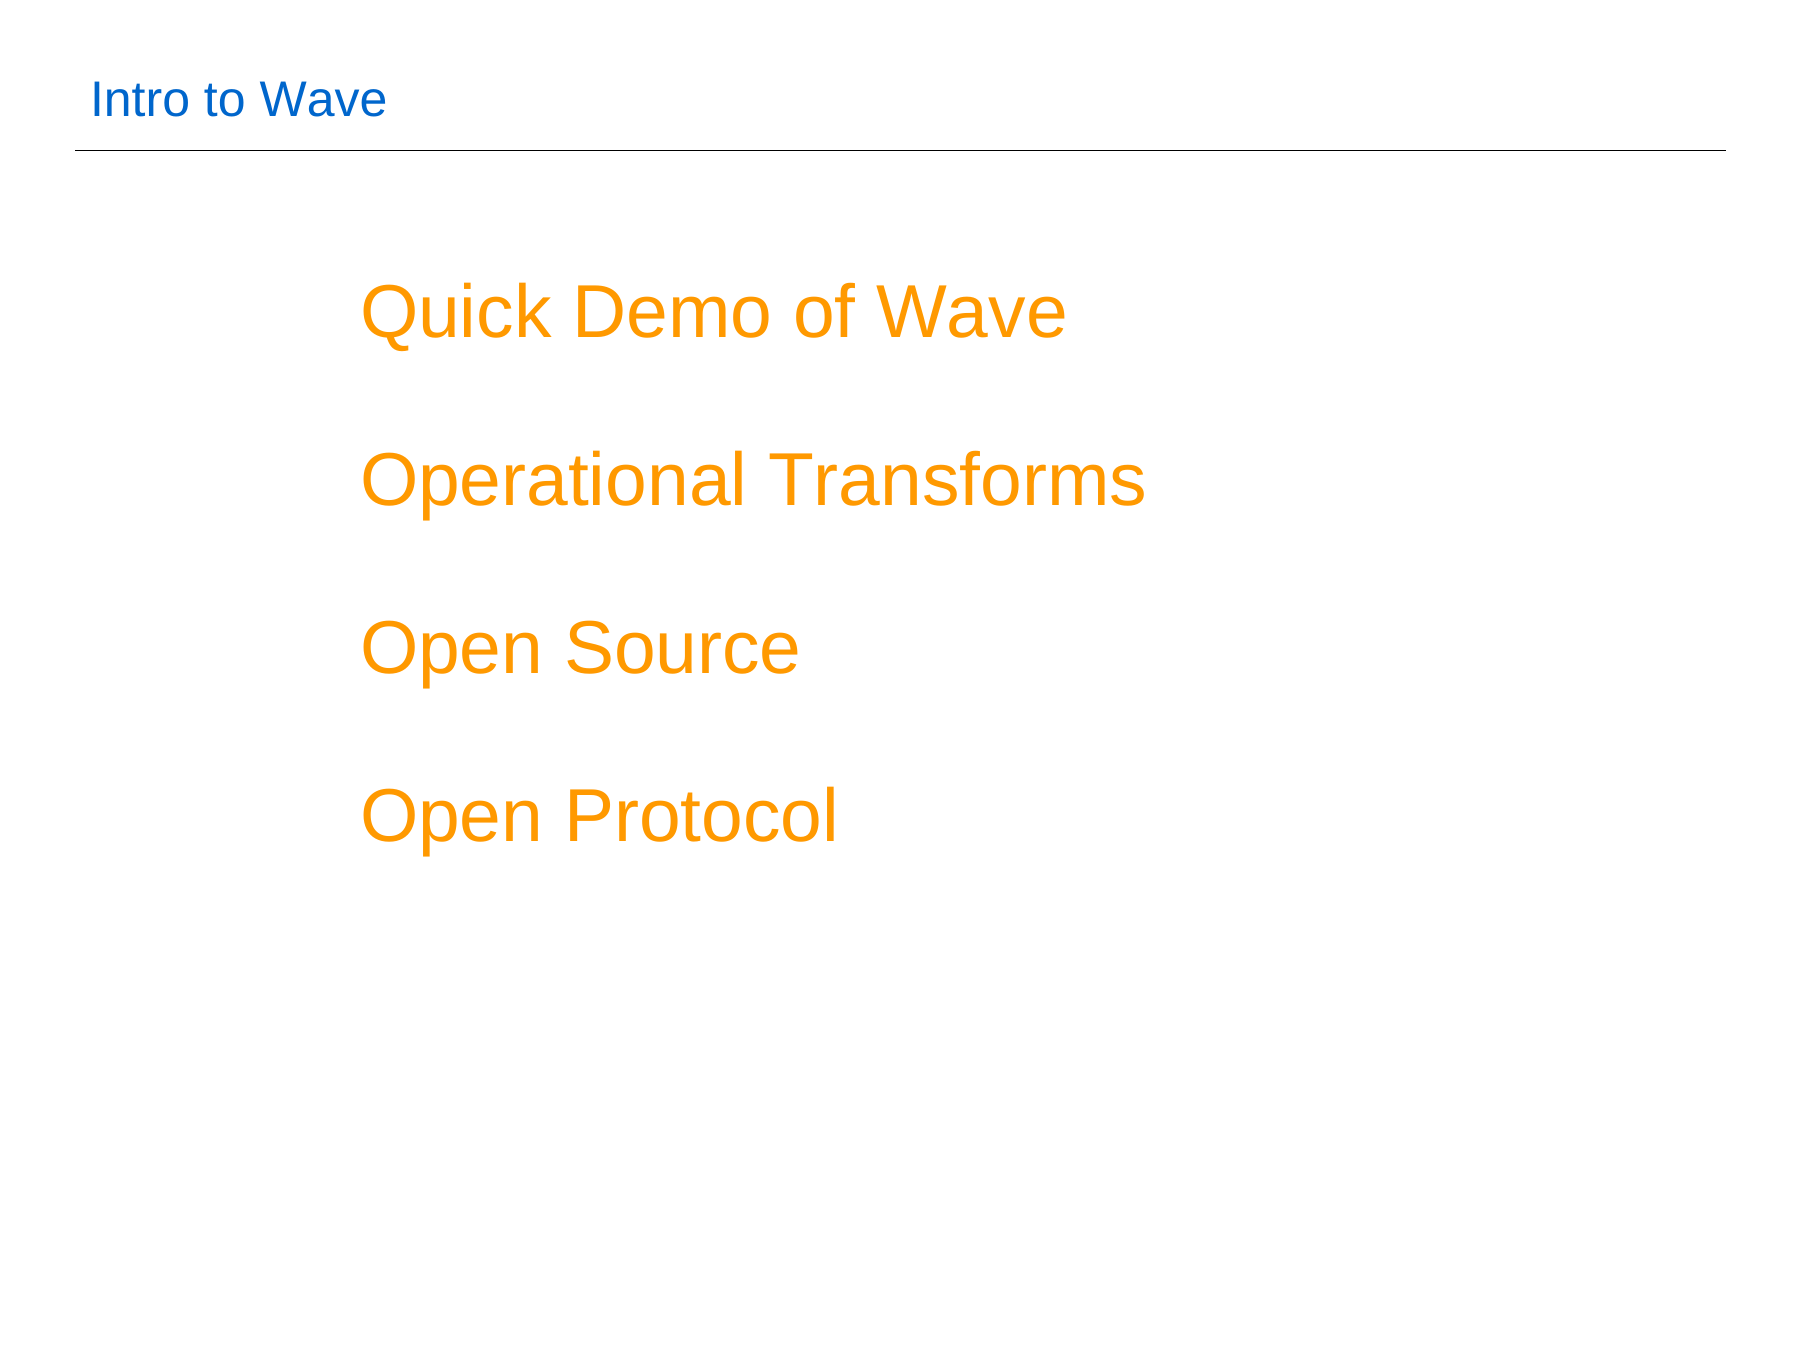

# Intro to Wave
Quick Demo of Wave
Operational Transforms
Open Source
Open Protocol